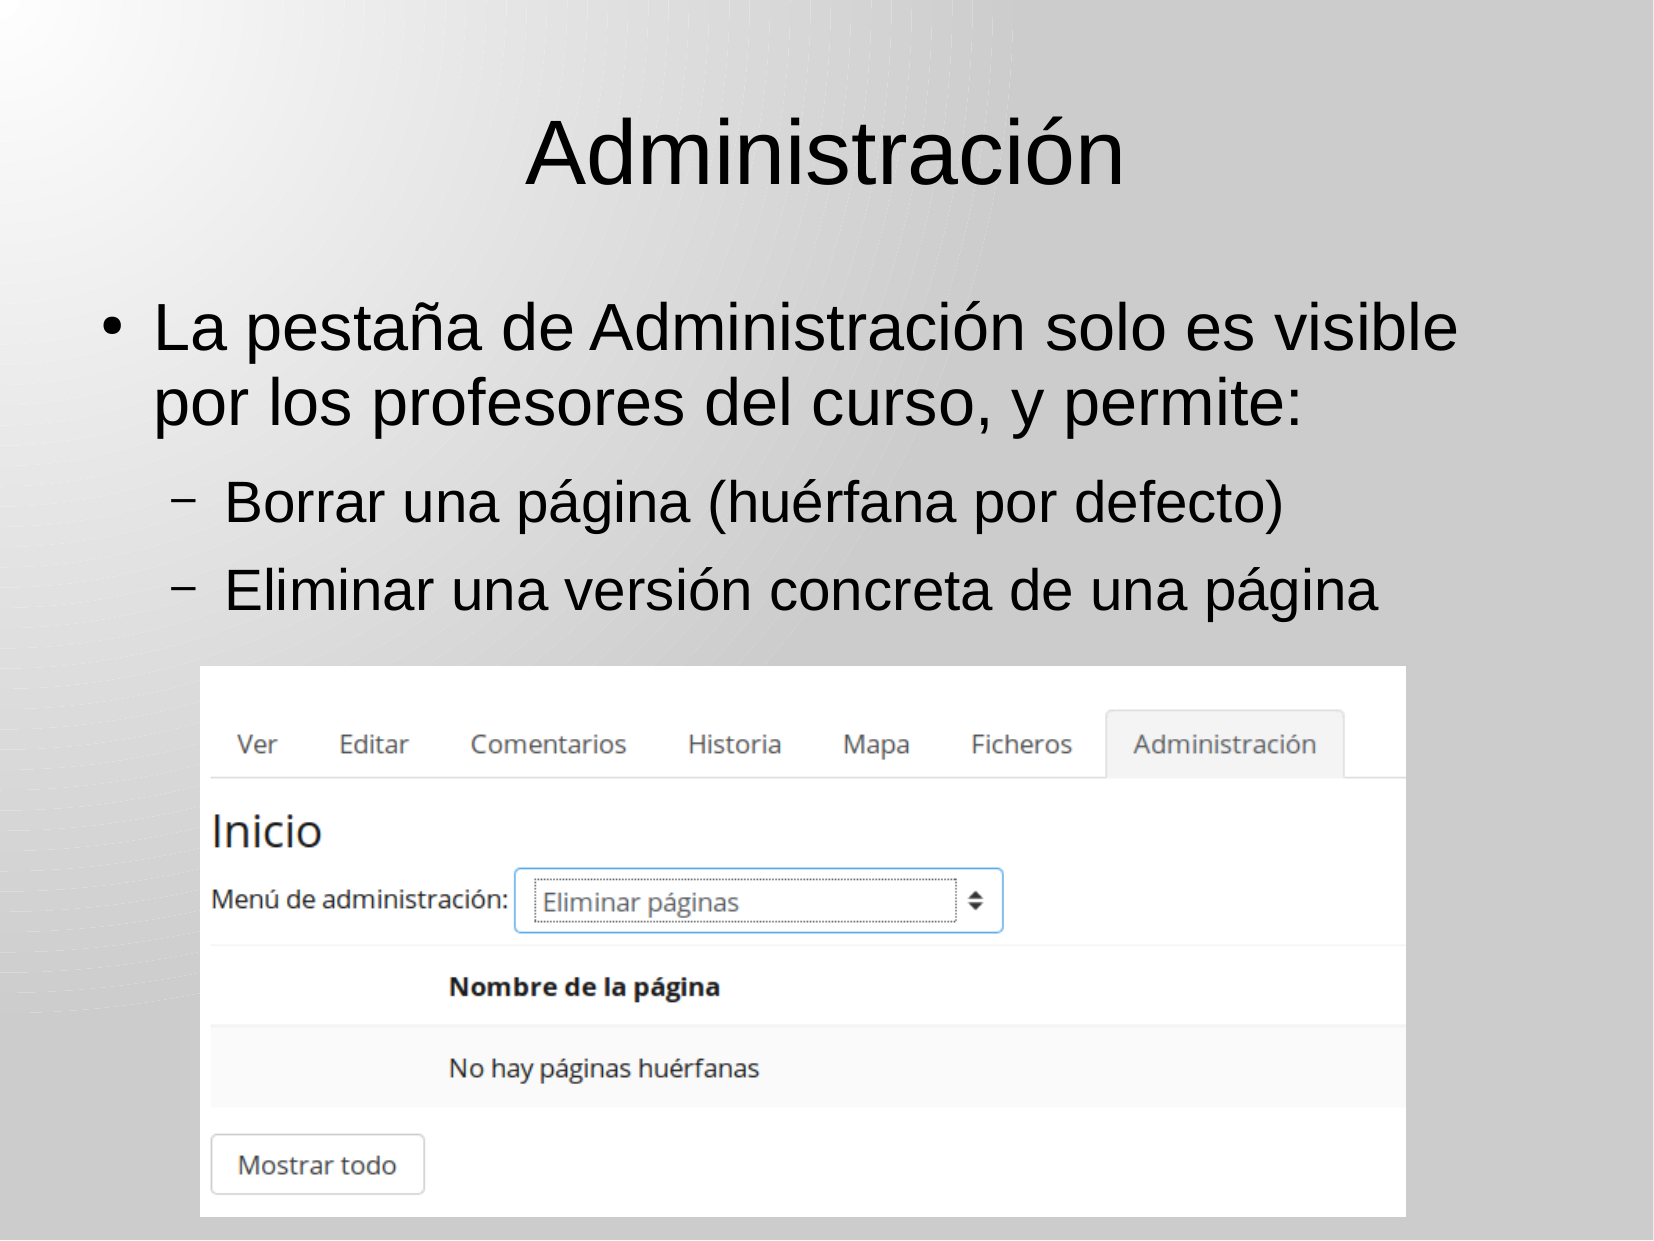

# Administración
La pestaña de Administración solo es visible por los profesores del curso, y permite:
Borrar una página (huérfana por defecto)
Eliminar una versión concreta de una página